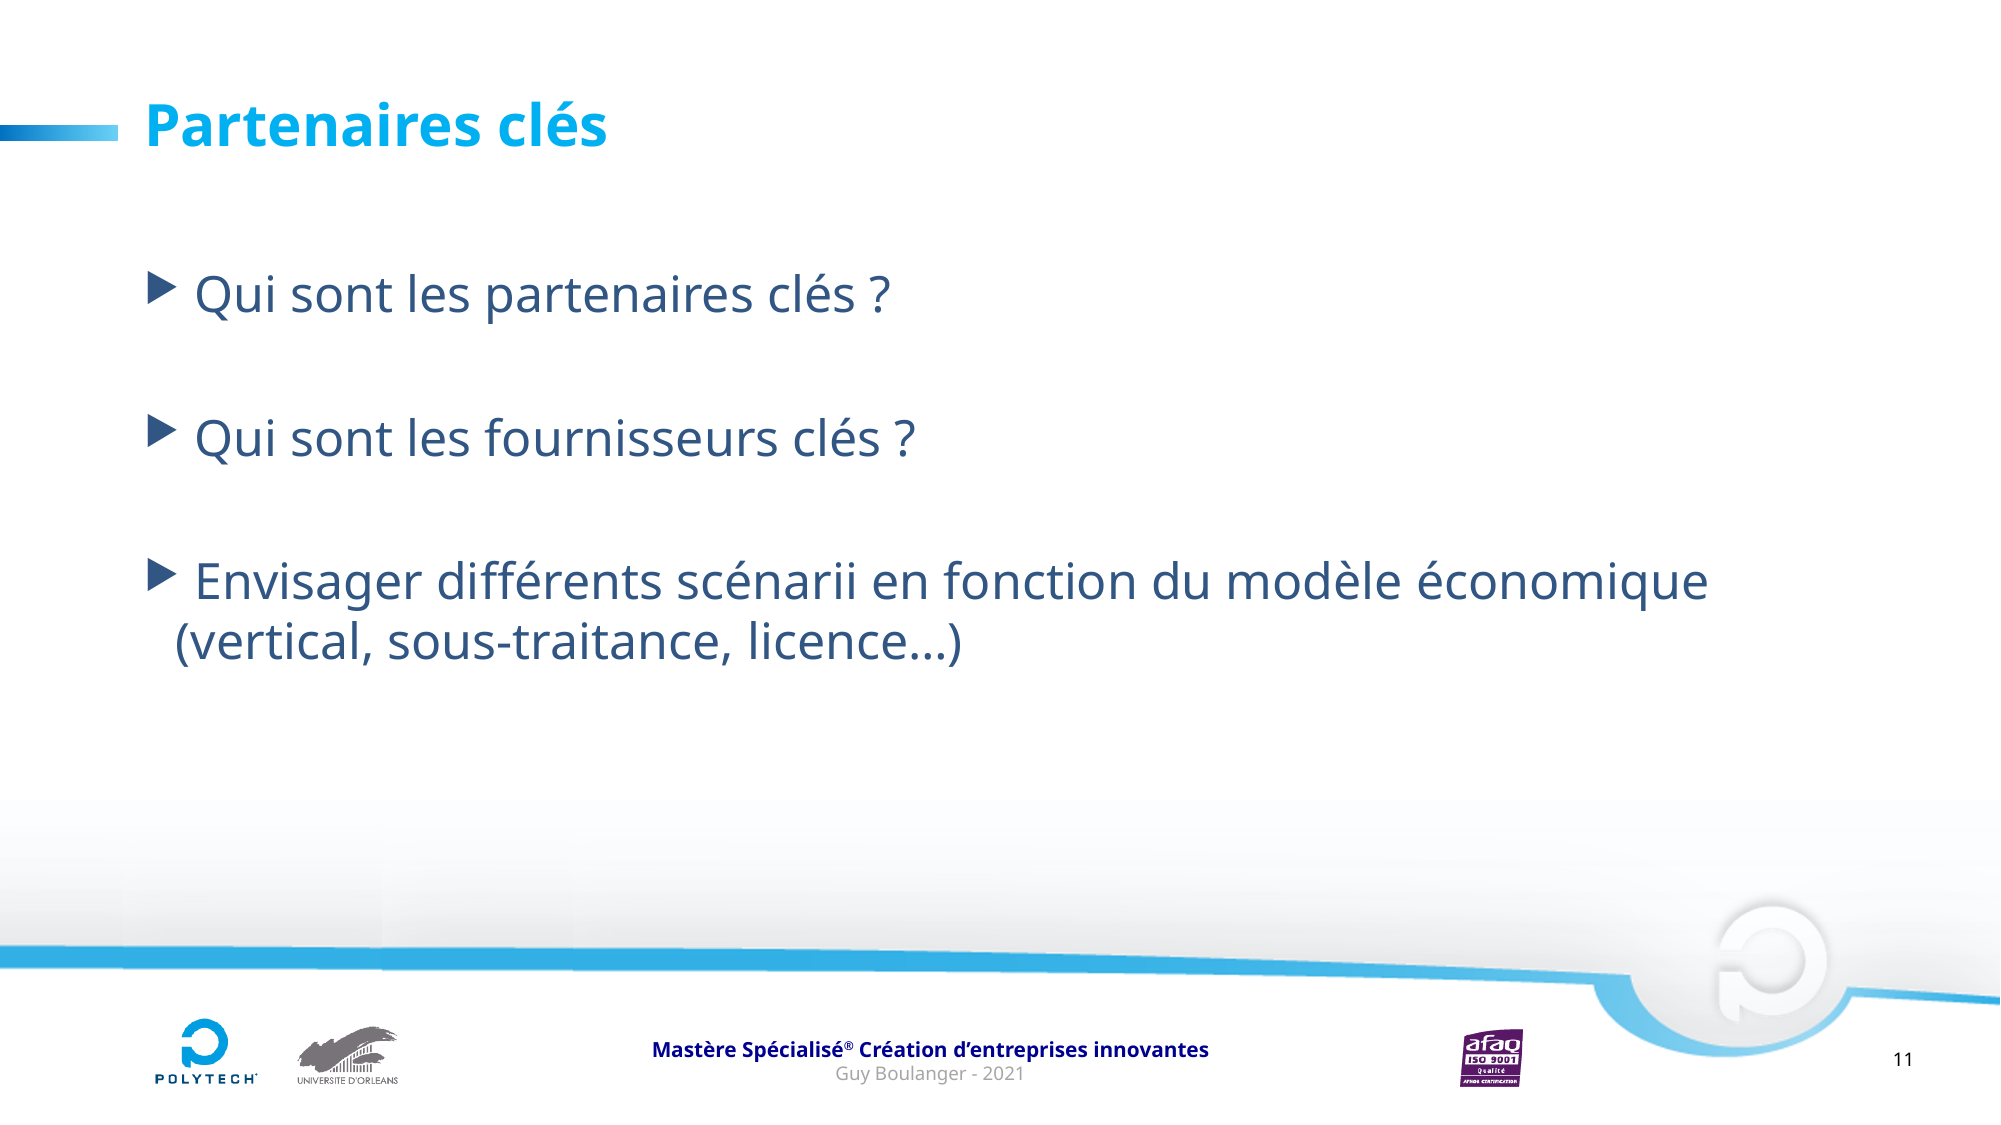

# Partenaires clés
 Qui sont les partenaires clés ?
 Qui sont les fournisseurs clés ?
 Envisager différents scénarii en fonction du modèle économique
(vertical, sous-traitance, licence…)
Mastère Spécialisé® Création d’entreprises innovantes
Guy Boulanger - 2021
11